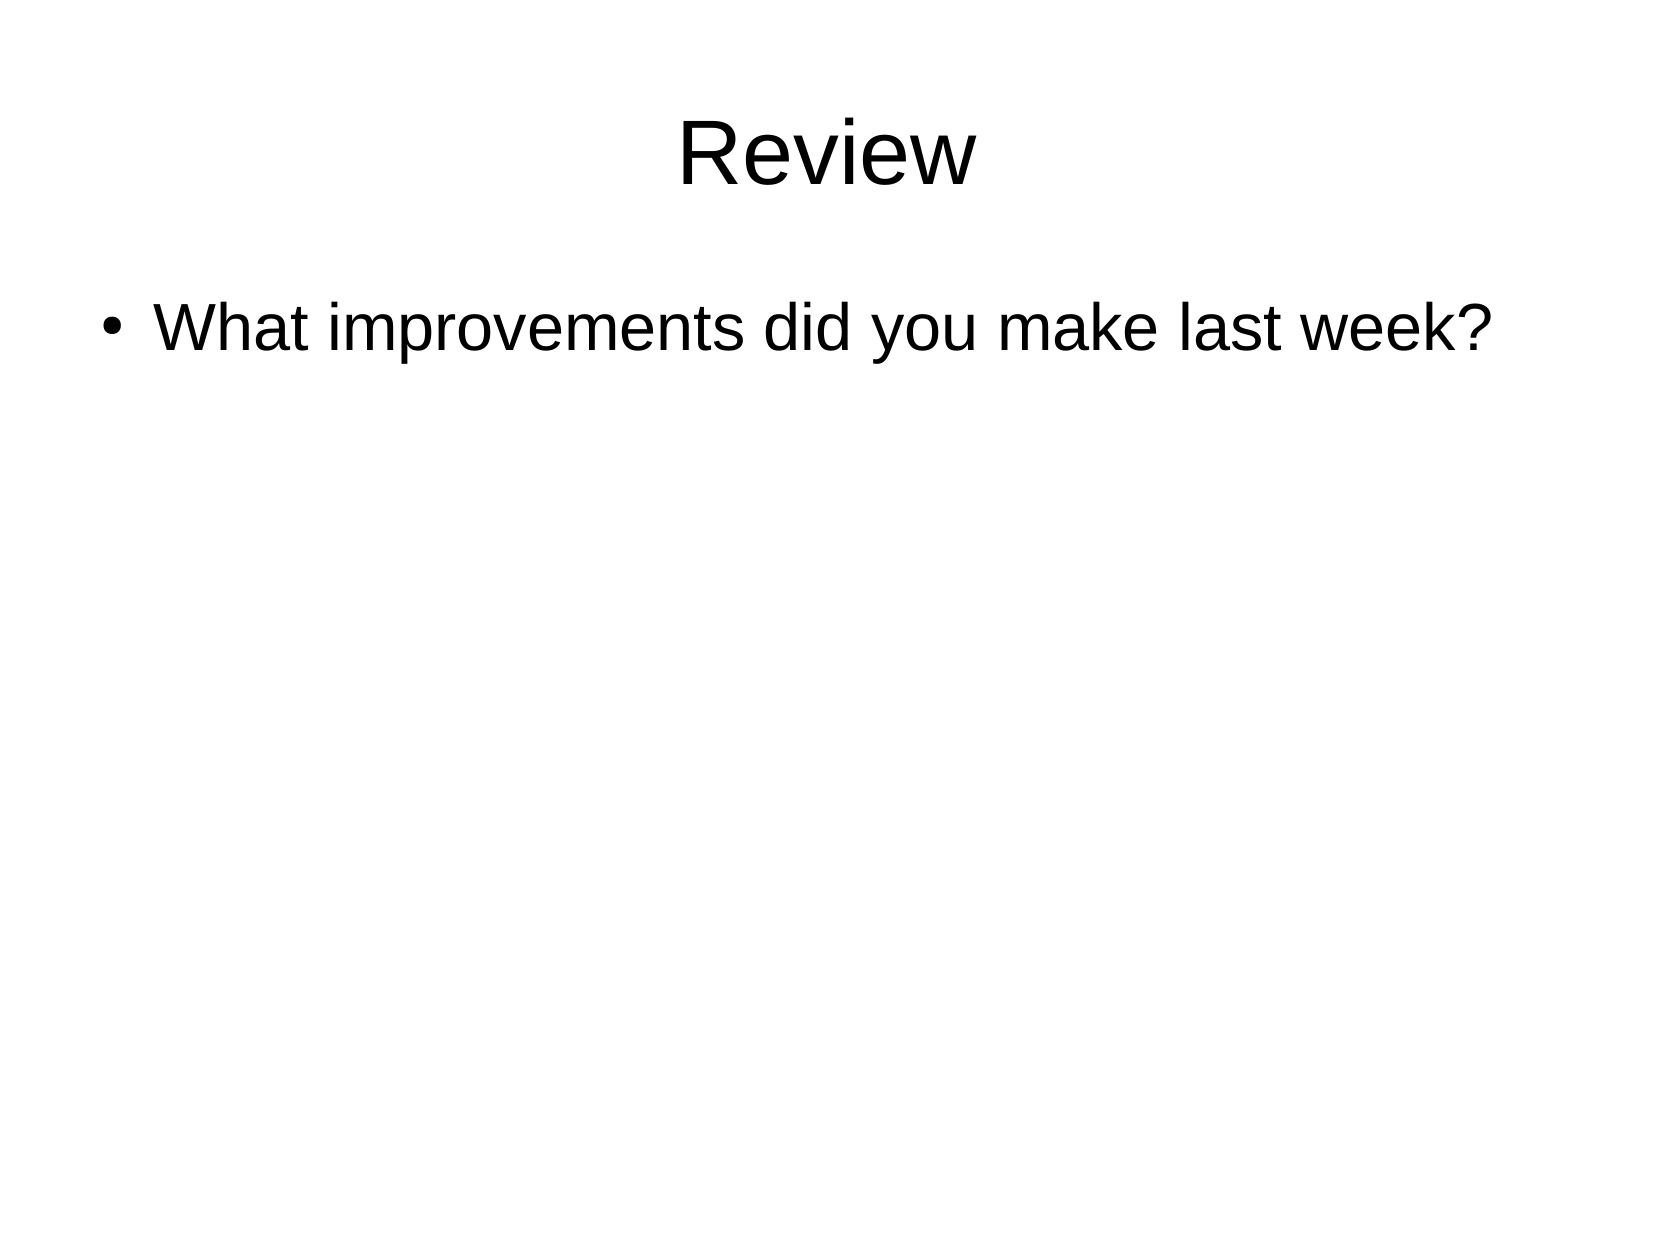

# Review
What improvements did you make last week?